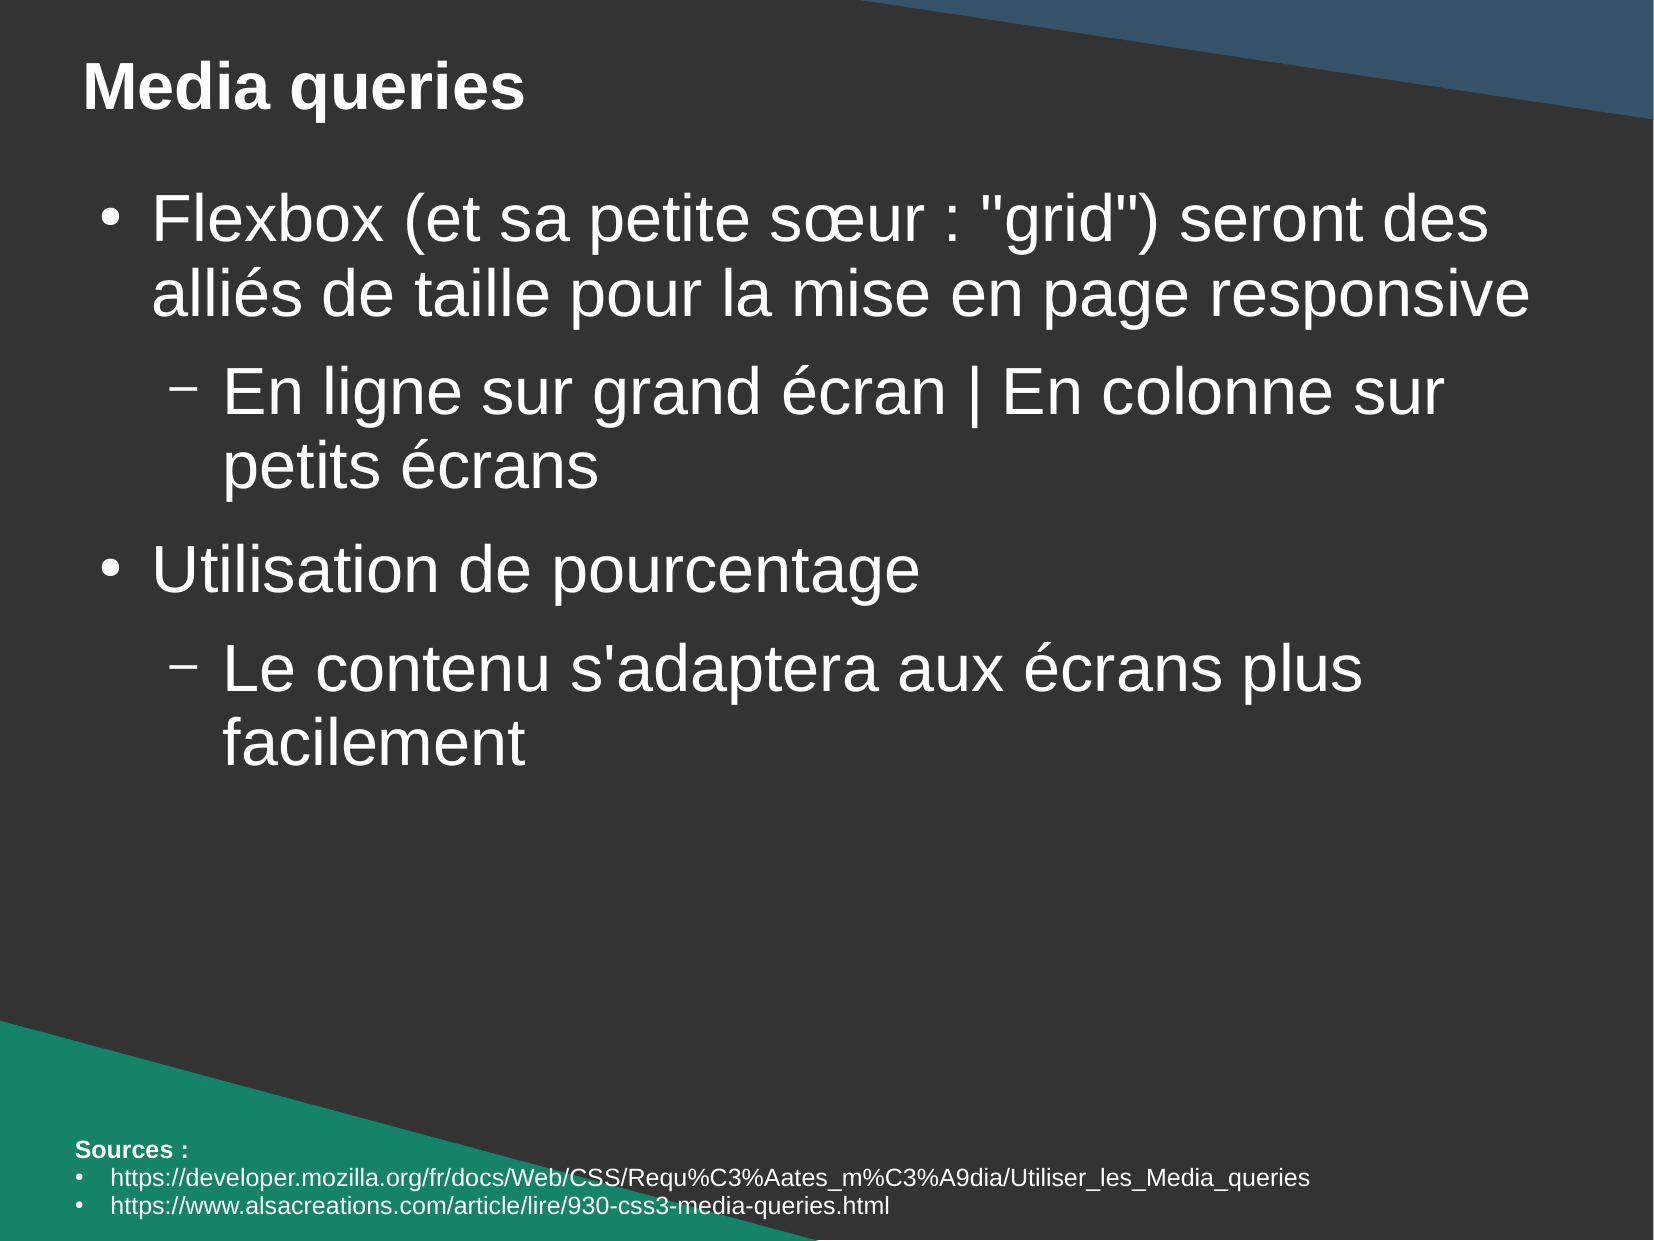

# Media queries
Flexbox (et sa petite sœur : "grid") seront des alliés de taille pour la mise en page responsive
En ligne sur grand écran | En colonne sur petits écrans
Utilisation de pourcentage
Le contenu s'adaptera aux écrans plus facilement
Sources :
https://developer.mozilla.org/fr/docs/Web/CSS/Requ%C3%Aates_m%C3%A9dia/Utiliser_les_Media_queries
https://www.alsacreations.com/article/lire/930-css3-media-queries.html